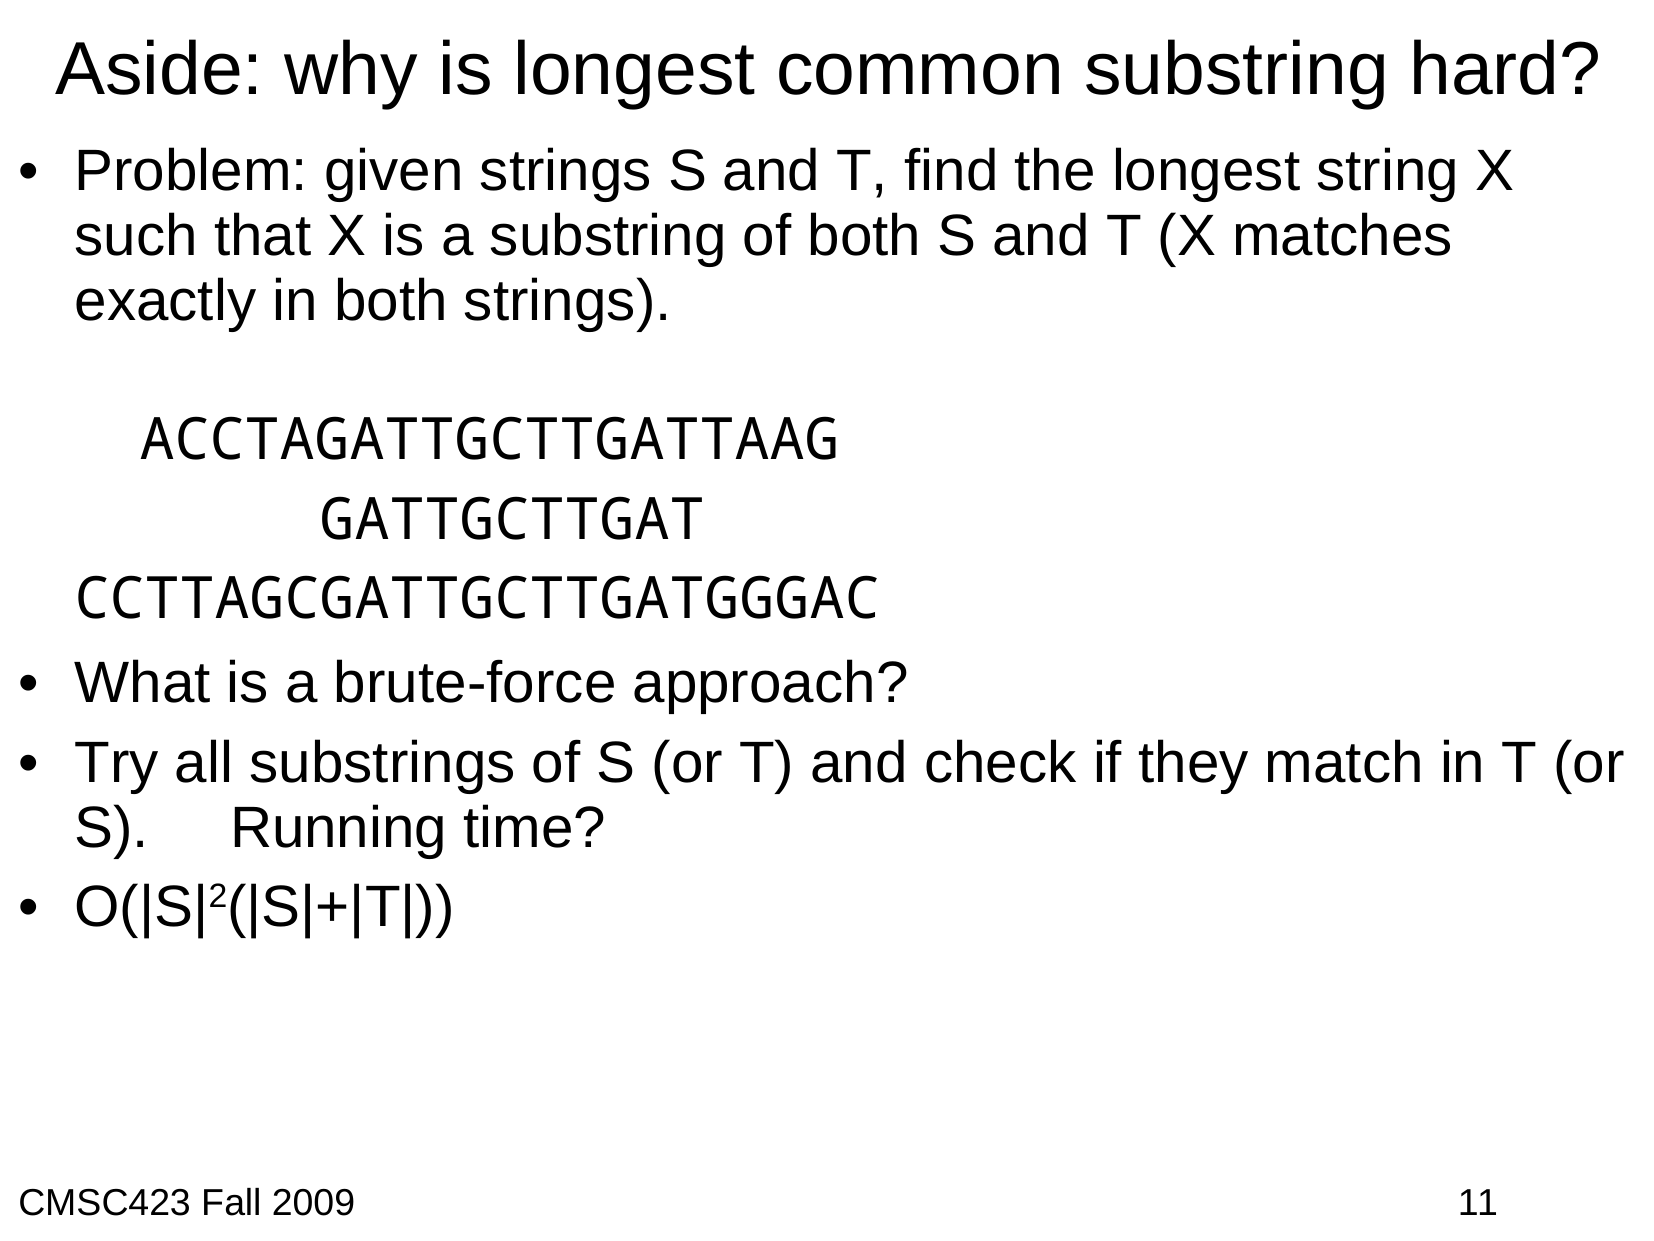

# Aside: why is longest common substring hard?
Problem: given strings S and T, find the longest string X such that X is a substring of both S and T (X matches exactly in both strings).
 ACCTAGATTGCTTGATTAAG
 GATTGCTTGAT
CCTTAGCGATTGCTTGATGGGAC
What is a brute-force approach?
Try all substrings of S (or T) and check if they match in T (or S). Running time?
O(|S|2(|S|+|T|))
CMSC423 Fall 2009
11